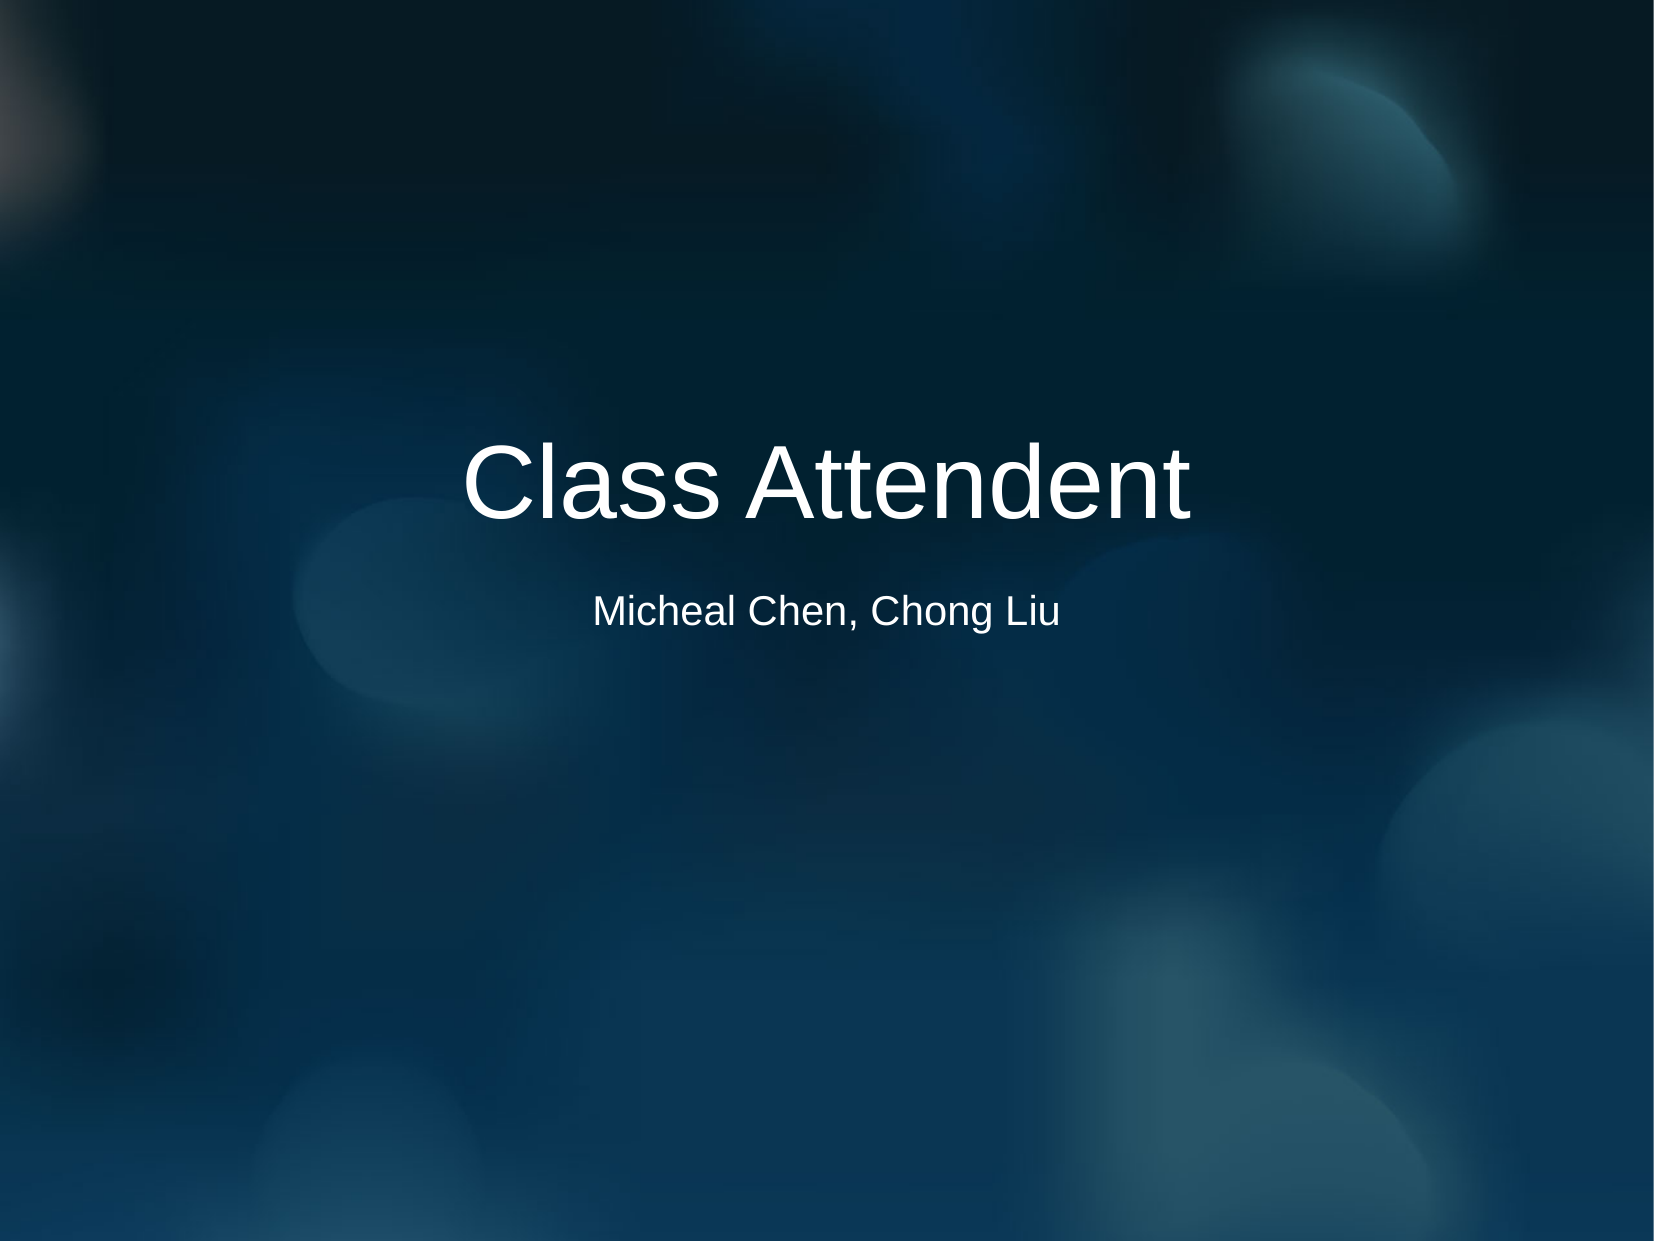

# Class Attendent
Micheal Chen, Chong Liu